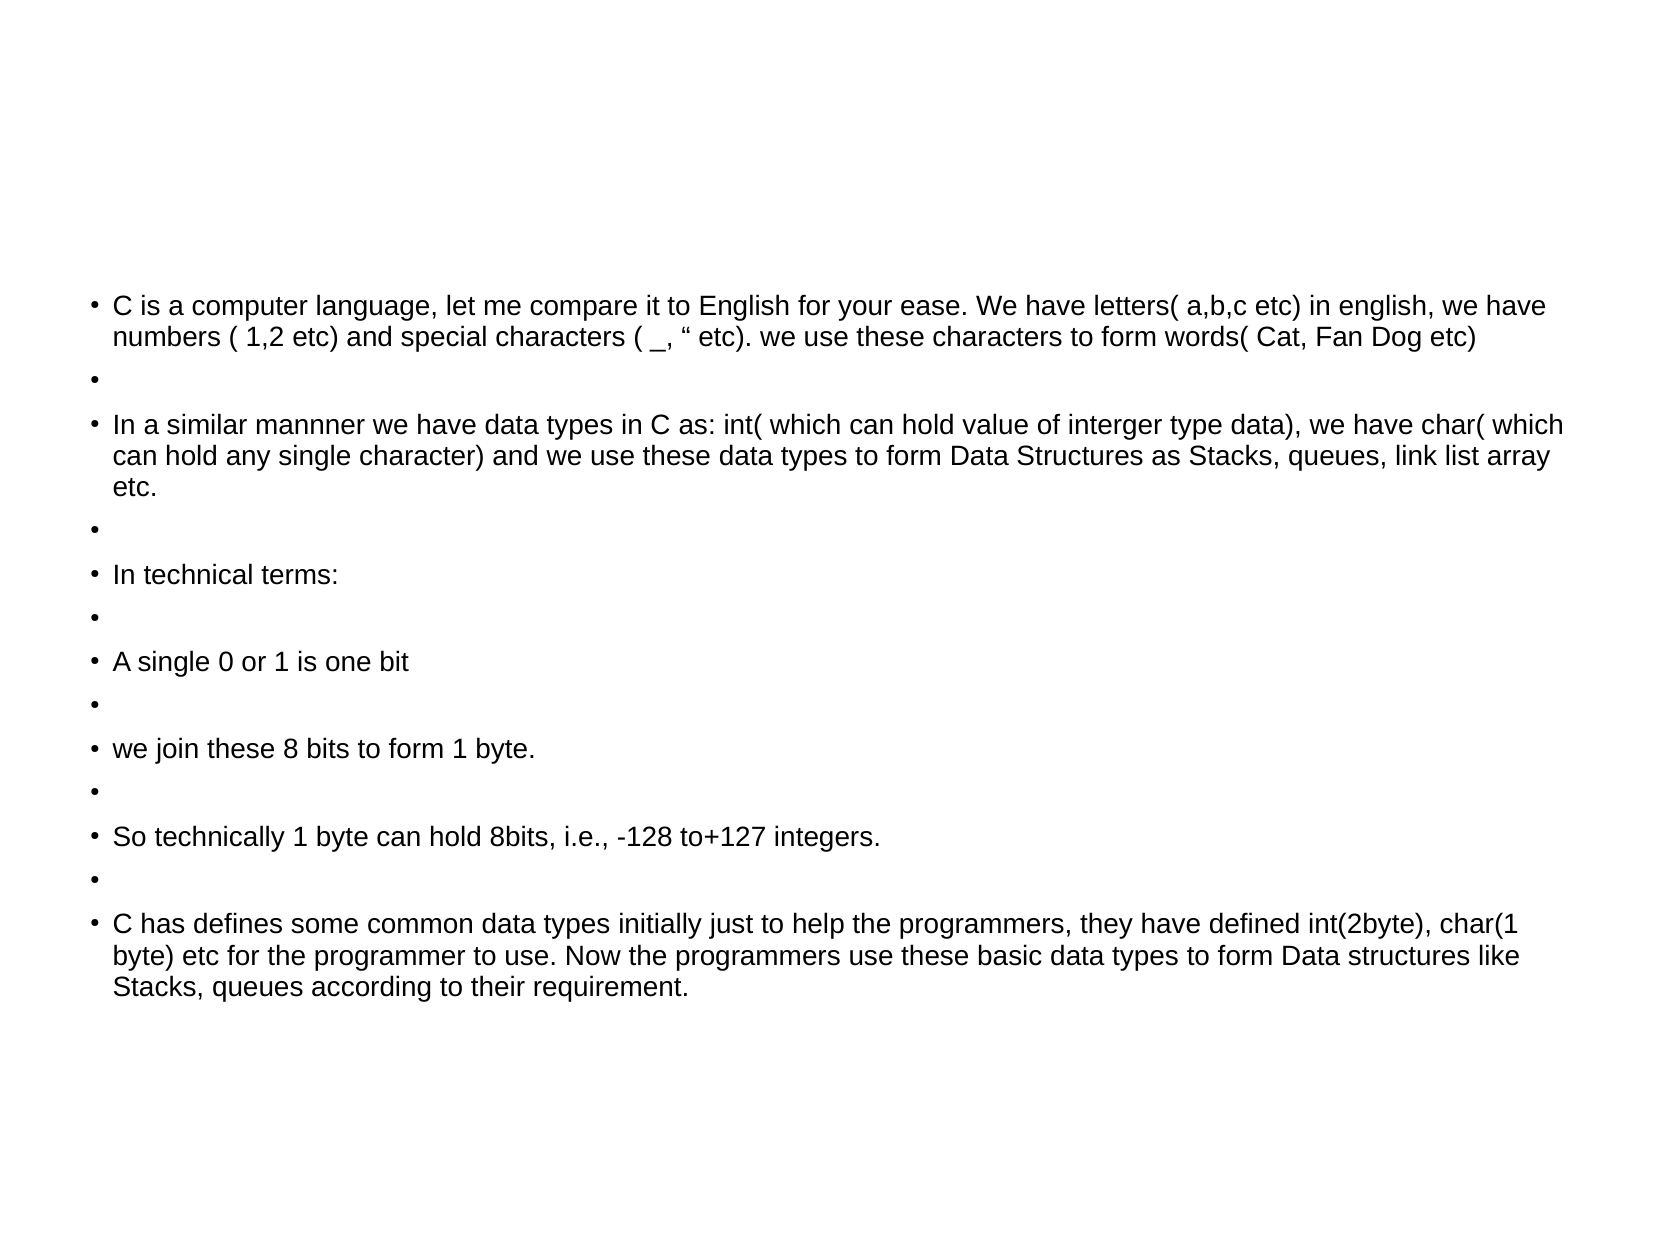

#
C is a computer language, let me compare it to English for your ease. We have letters( a,b,c etc) in english, we have numbers ( 1,2 etc) and special characters ( _, “ etc). we use these characters to form words( Cat, Fan Dog etc)
In a similar mannner we have data types in C as: int( which can hold value of interger type data), we have char( which can hold any single character) and we use these data types to form Data Structures as Stacks, queues, link list array etc.
In technical terms:
A single 0 or 1 is one bit
we join these 8 bits to form 1 byte.
So technically 1 byte can hold 8bits, i.e., -128 to+127 integers.
C has defines some common data types initially just to help the programmers, they have defined int(2byte), char(1 byte) etc for the programmer to use. Now the programmers use these basic data types to form Data structures like Stacks, queues according to their requirement.